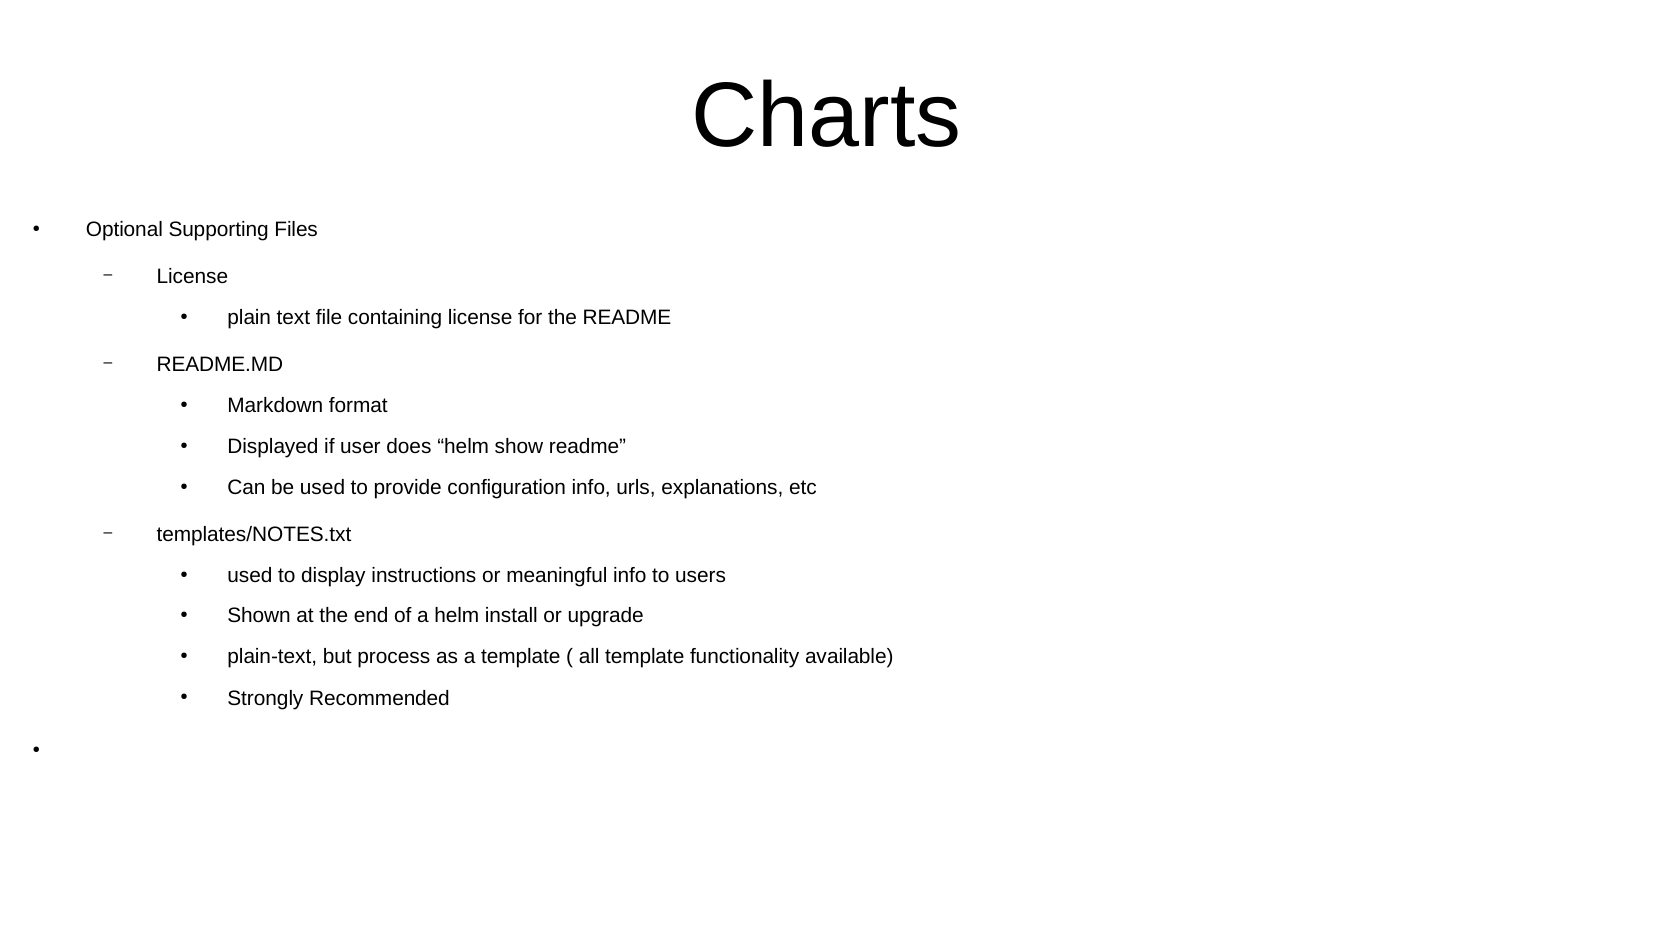

# Charts
Optional Supporting Files
License
plain text file containing license for the README
README.MD
Markdown format
Displayed if user does “helm show readme”
Can be used to provide configuration info, urls, explanations, etc
templates/NOTES.txt
used to display instructions or meaningful info to users
Shown at the end of a helm install or upgrade
plain-text, but process as a template ( all template functionality available)
Strongly Recommended